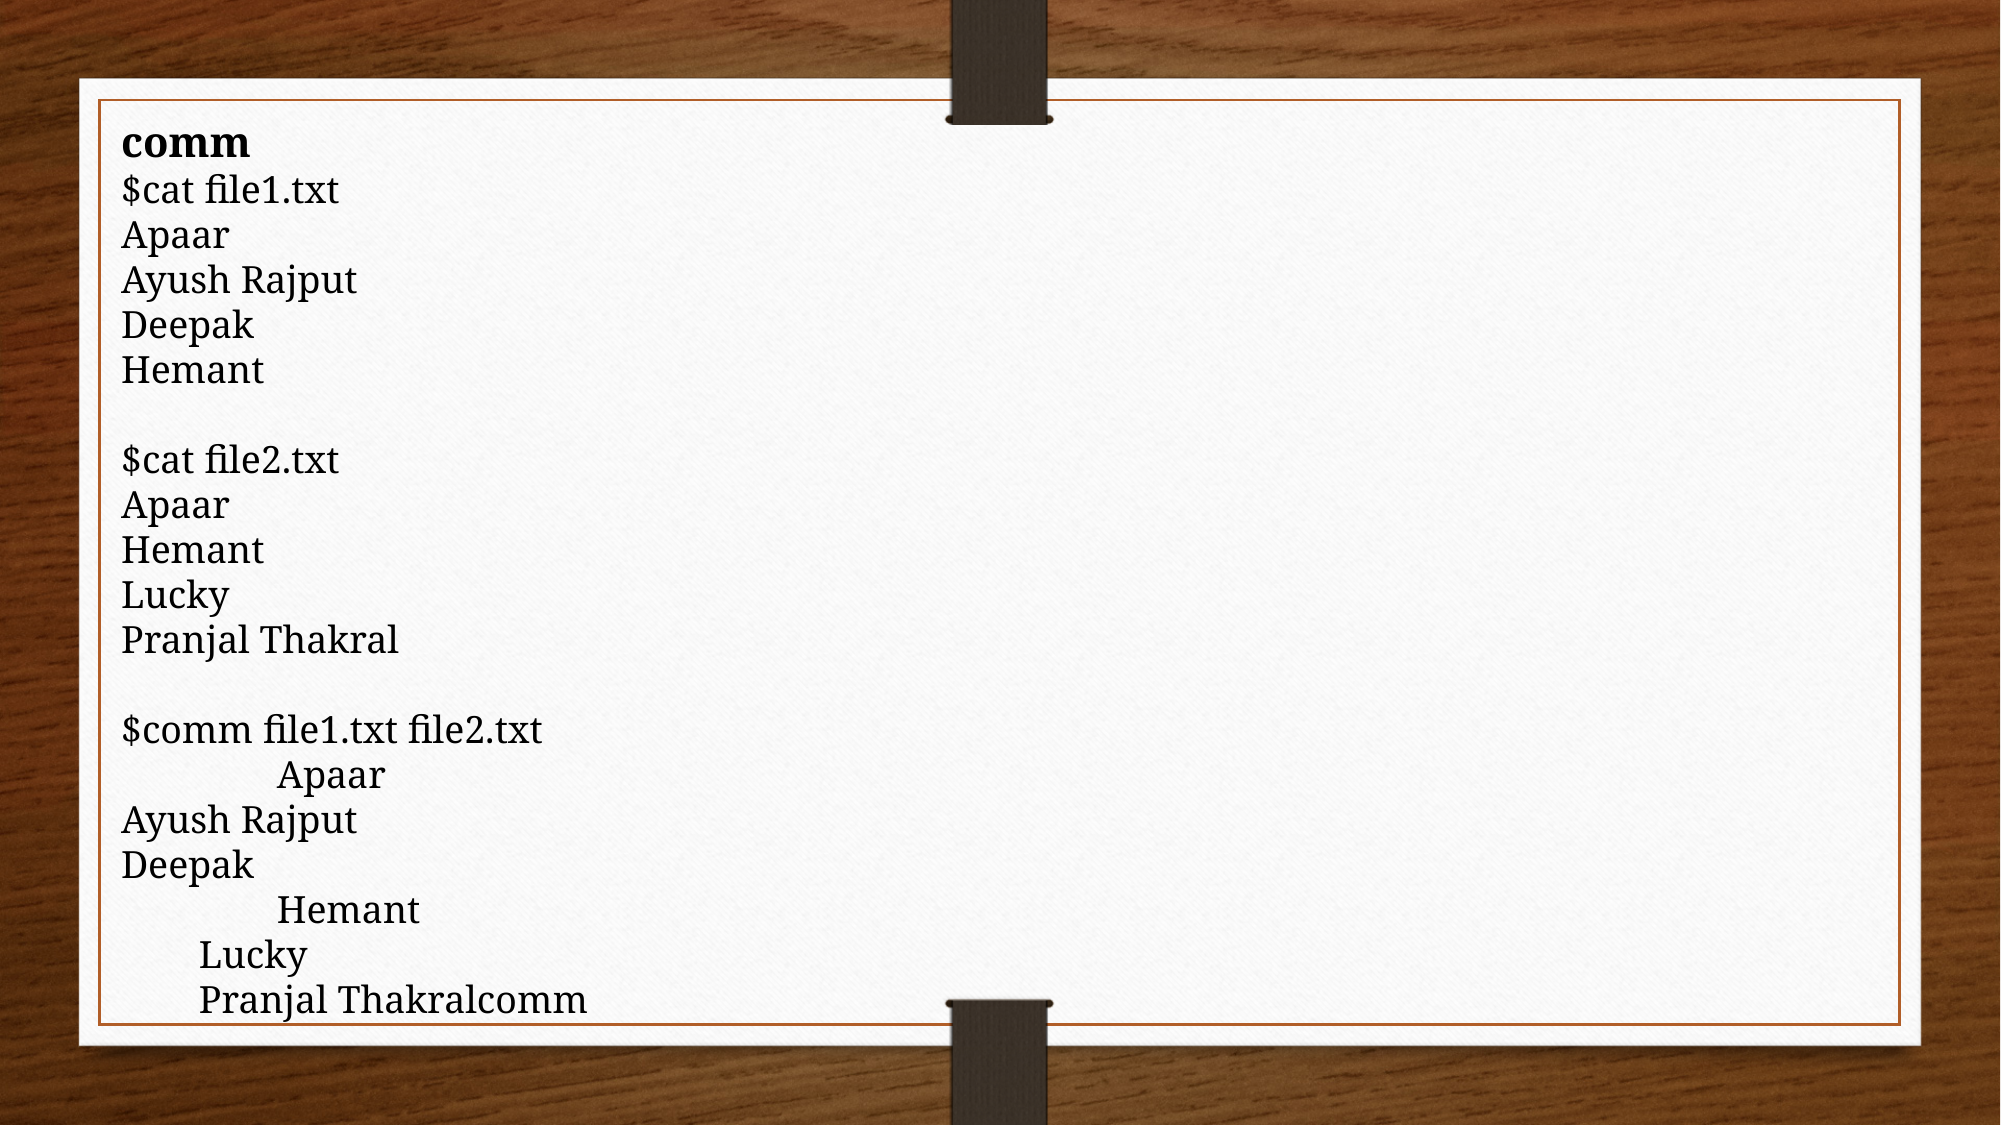

comm
$cat file1.txt
Apaar
Ayush Rajput
Deepak
Hemant
$cat file2.txt
Apaar
Hemant
Lucky
Pranjal Thakral
$comm file1.txt file2.txt
                Apaar
Ayush Rajput
Deepak
                Hemant
        Lucky
        Pranjal Thakralcomm